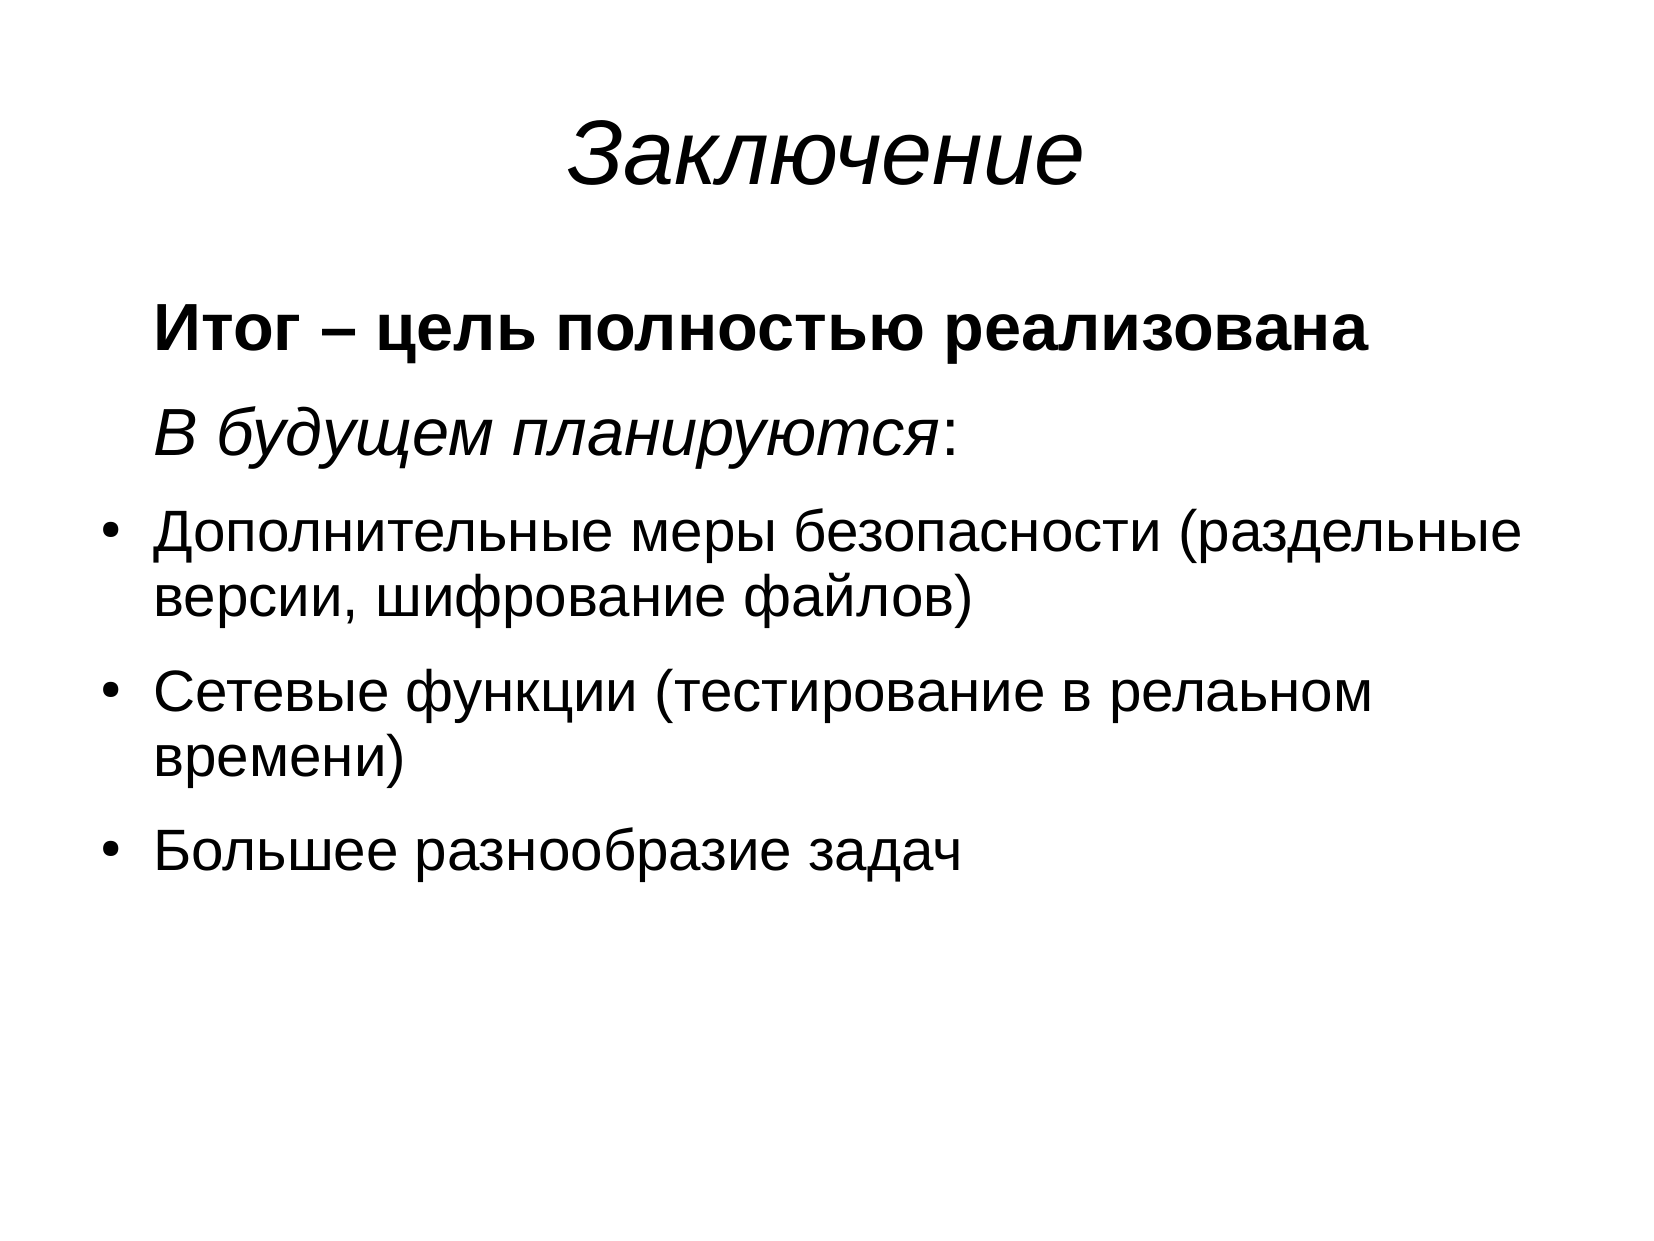

# Заключение
Итог – цель полностью реализована
В будущем планируются:
Дополнительные меры безопасности (раздельные версии, шифрование файлов)
Сетевые функции (тестирование в релаьном времени)
Большее разнообразие задач